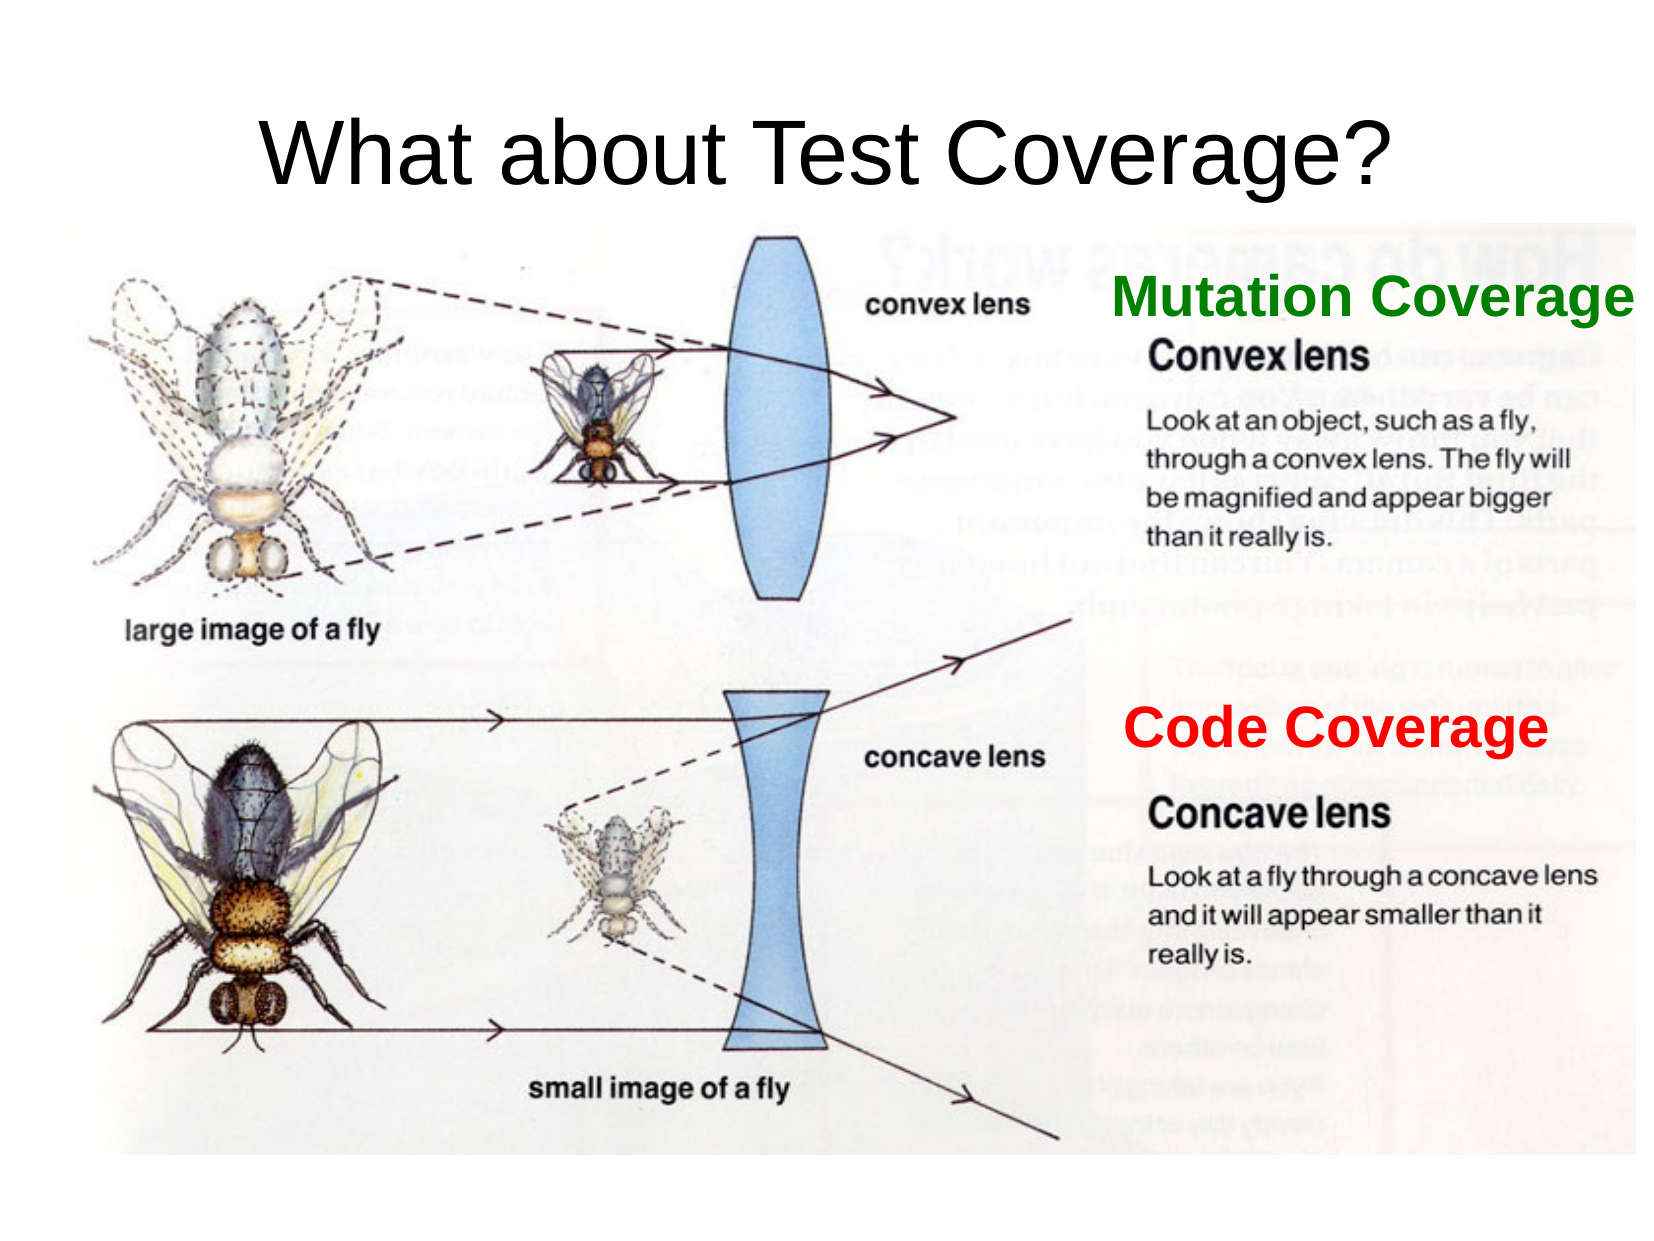

# What about Test Coverage?
Mutation Coverage
Code Coverage